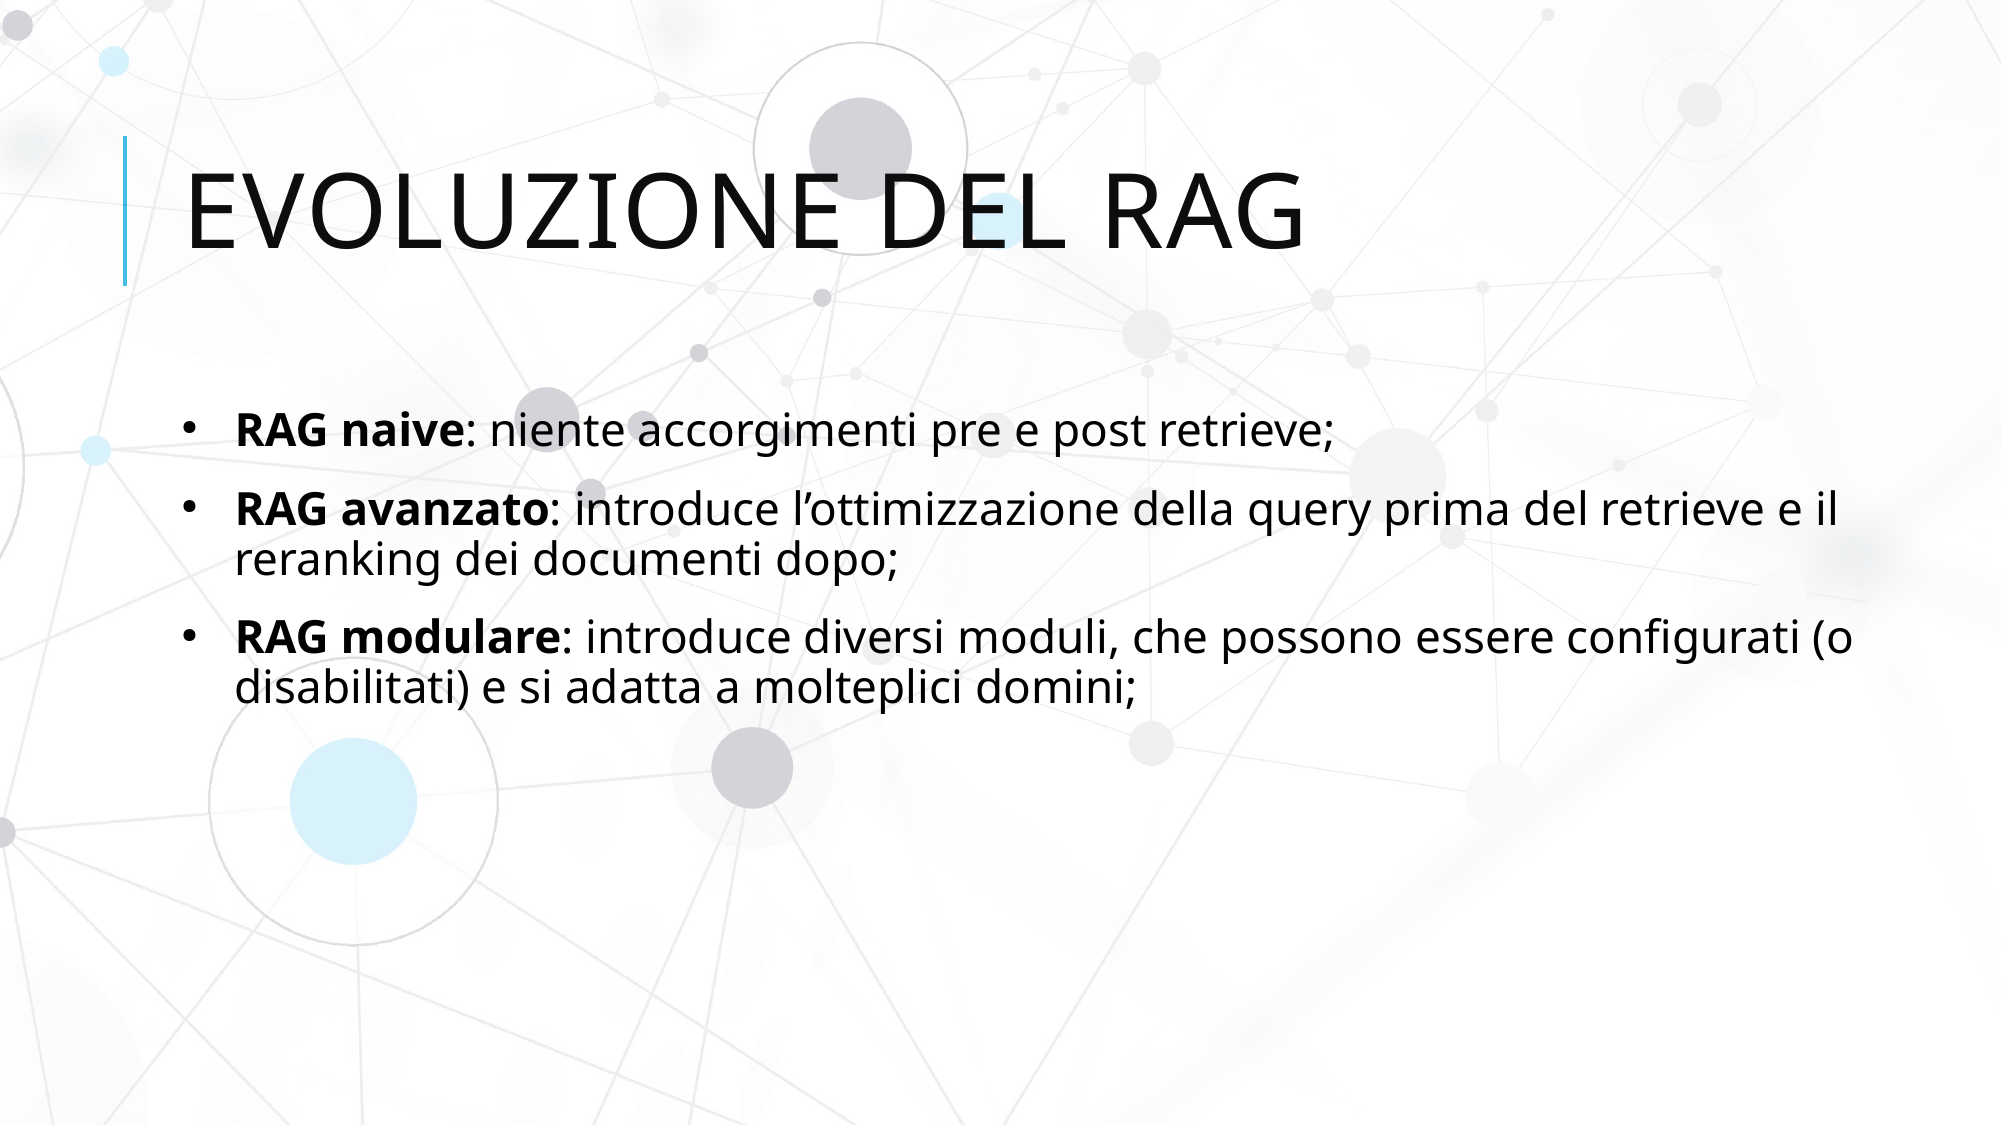

# Evoluzione del rag
RAG naive: niente accorgimenti pre e post retrieve;
RAG avanzato: introduce l’ottimizzazione della query prima del retrieve e il reranking dei documenti dopo;
RAG modulare: introduce diversi moduli, che possono essere configurati (o disabilitati) e si adatta a molteplici domini;